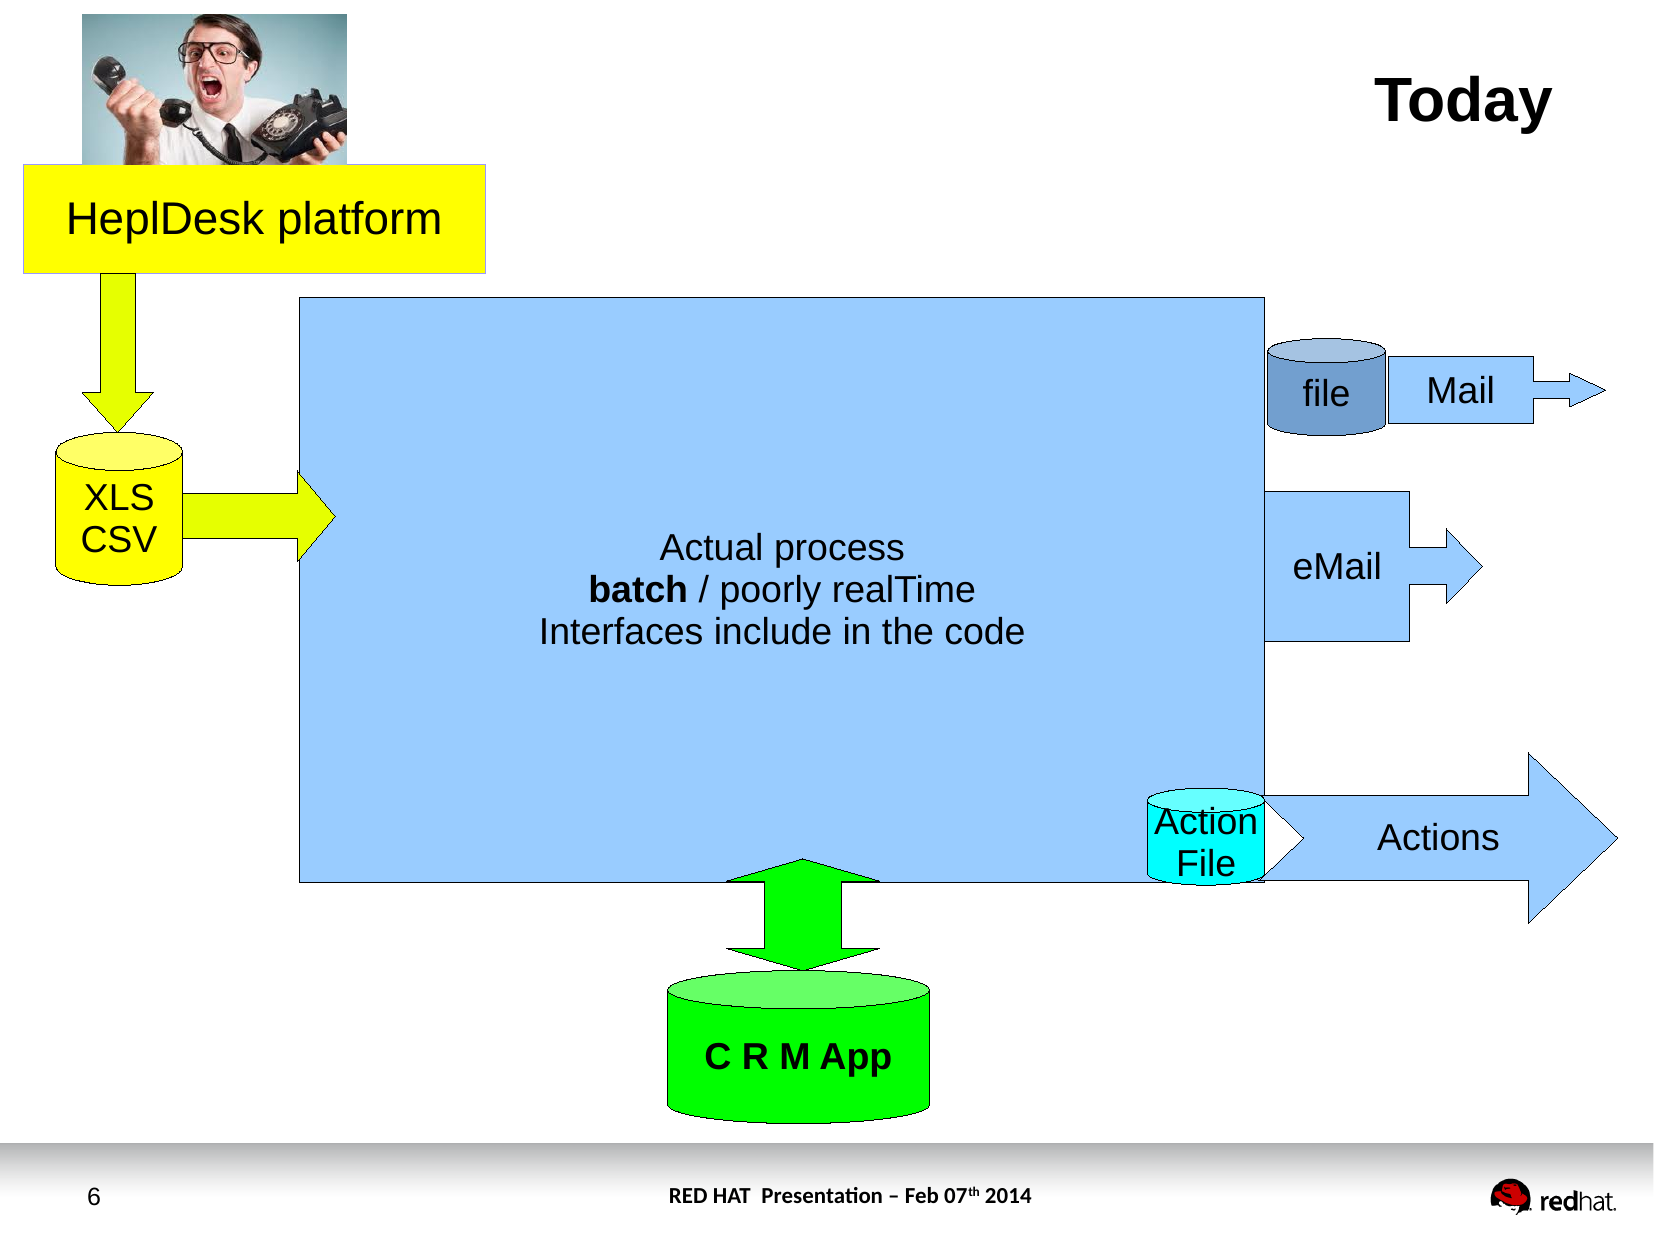

# Today
HeplDesk platform
Actual process
batch / poorly realTime
Interfaces include in the code
file
Mail
XLS
CSV
eMail
Actions
Action
File
C R M App